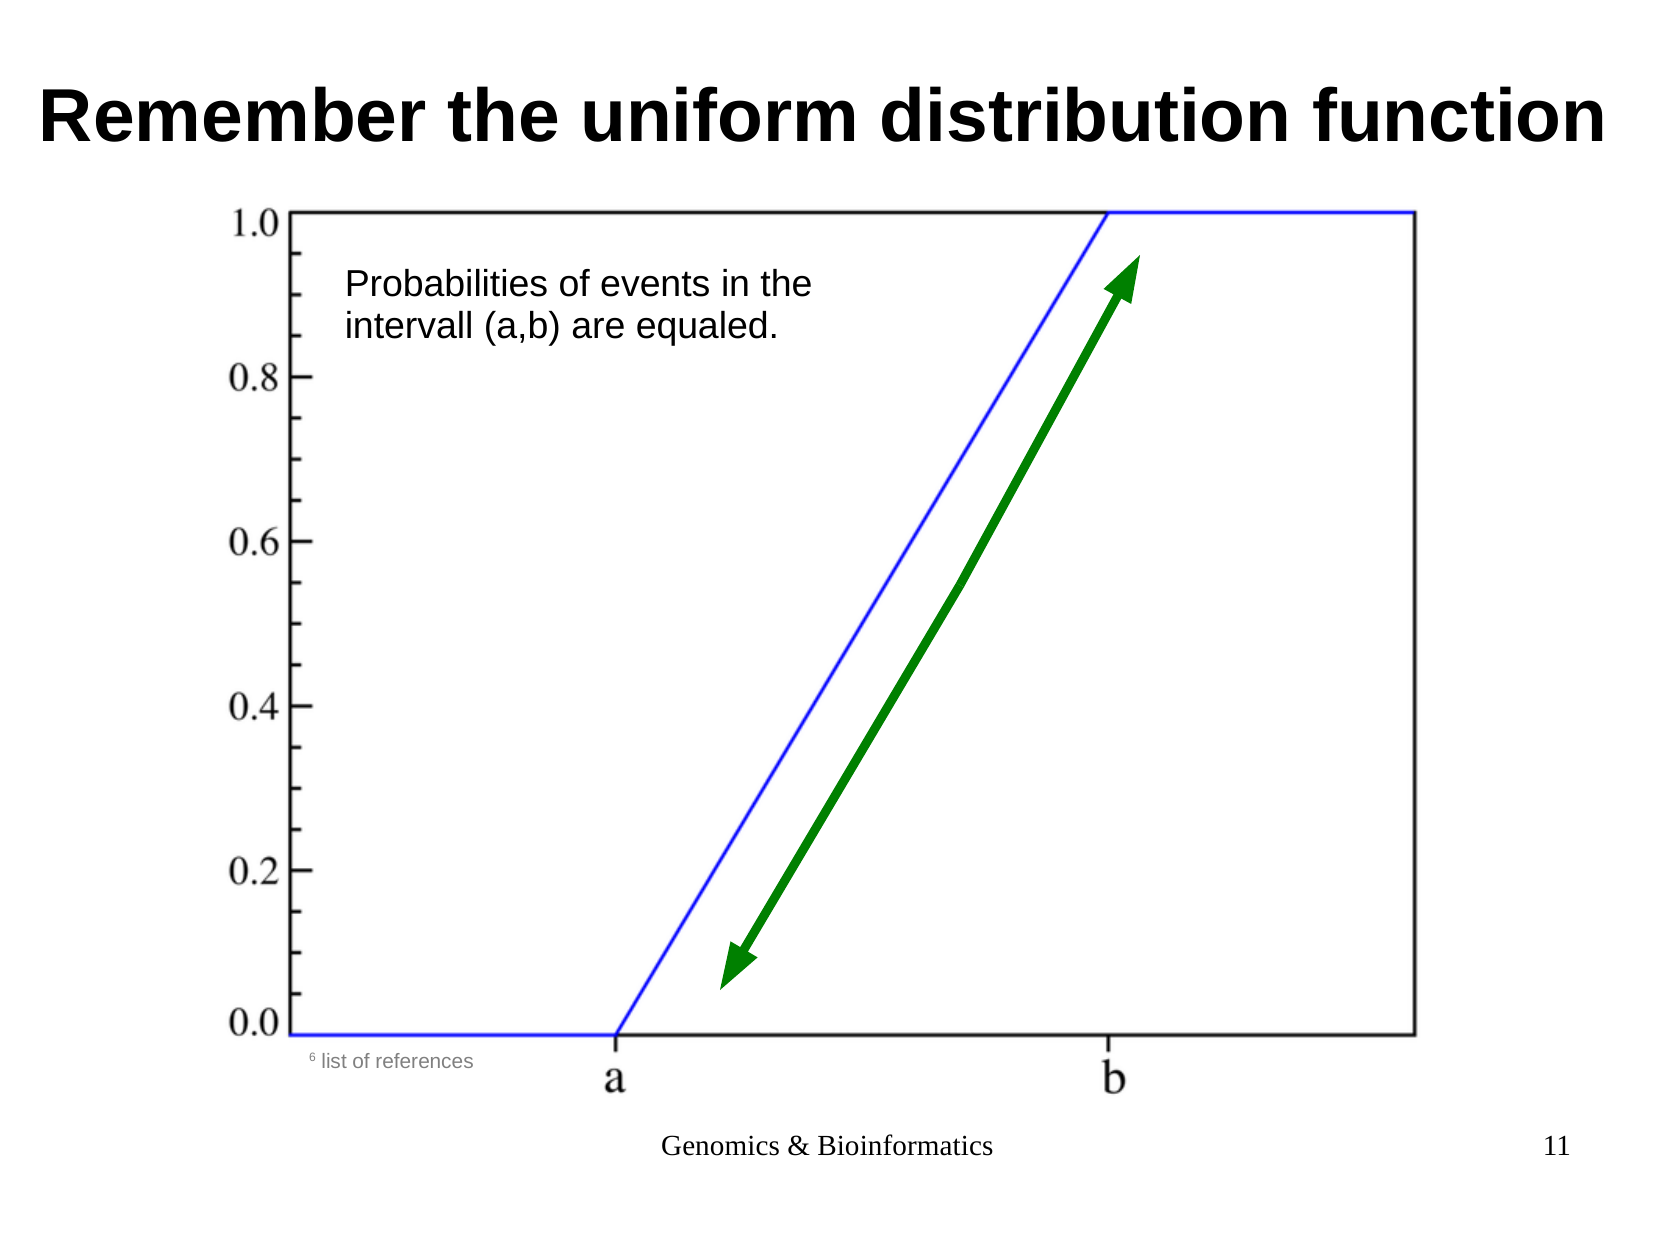

Remember the uniform distribution function
Probabilities of events in the intervall (a,b) are equaled.
6 list of references
Genomics & Bioinformatics
11